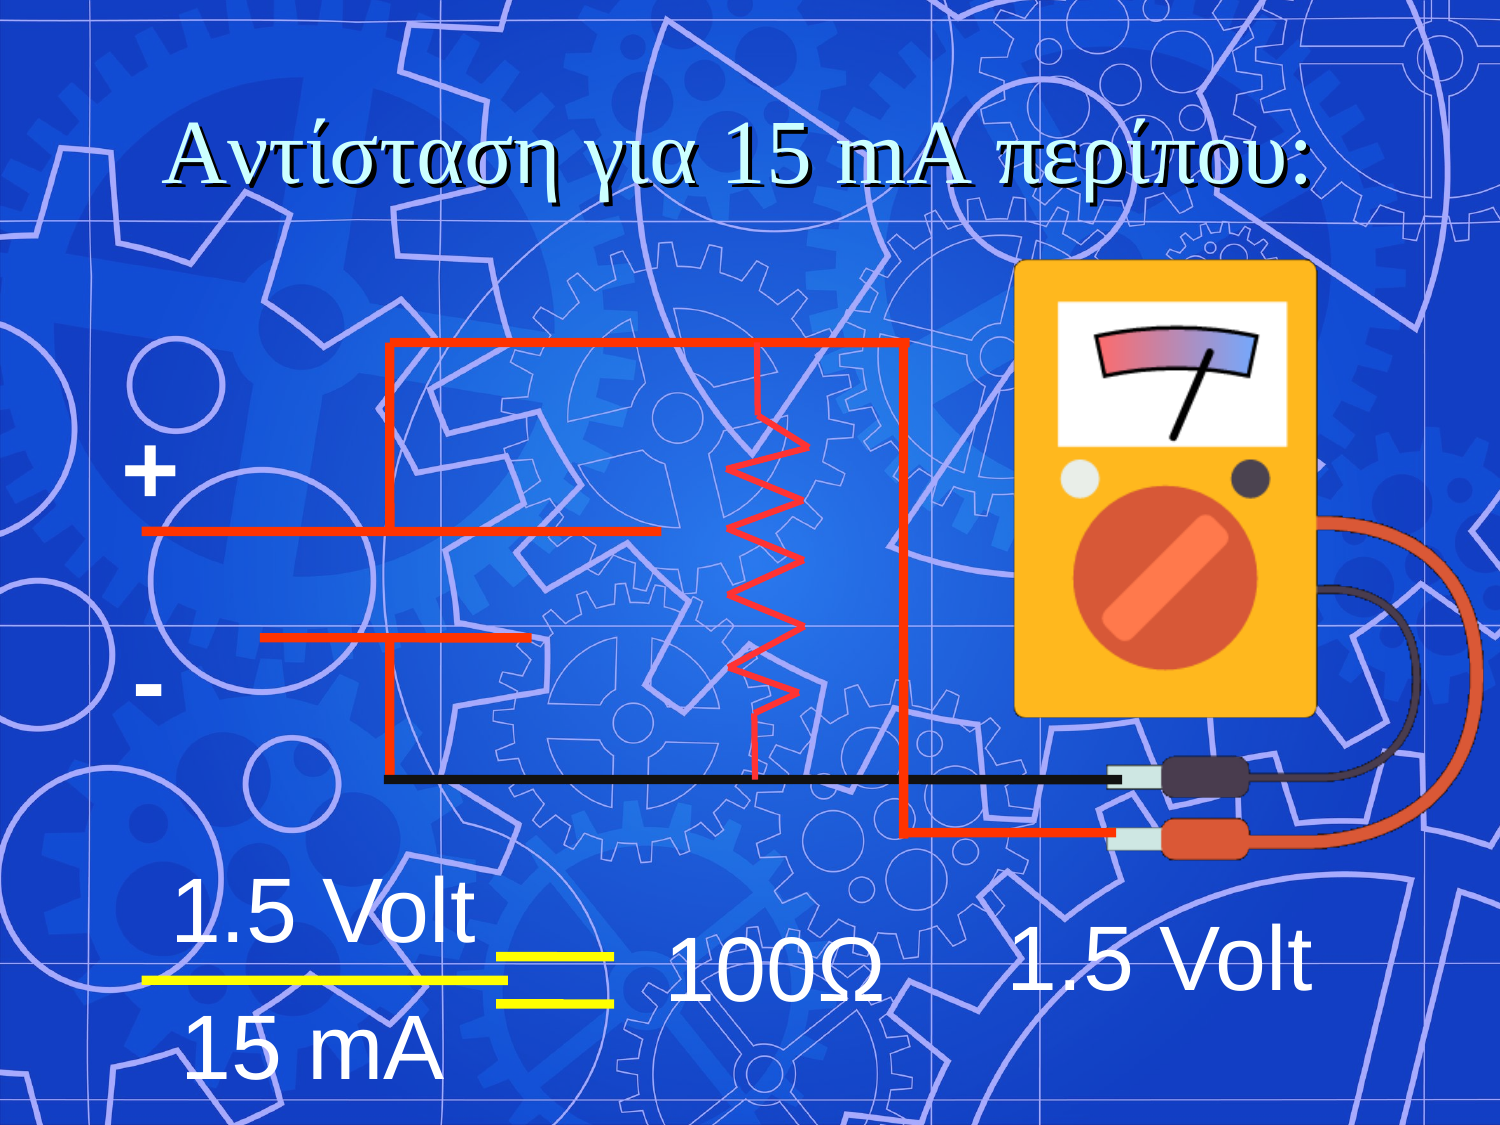

# Αντίσταση για 15 mA περίπου:
+
-
1.5 Volt
1.5 Volt
100Ω
15 mA